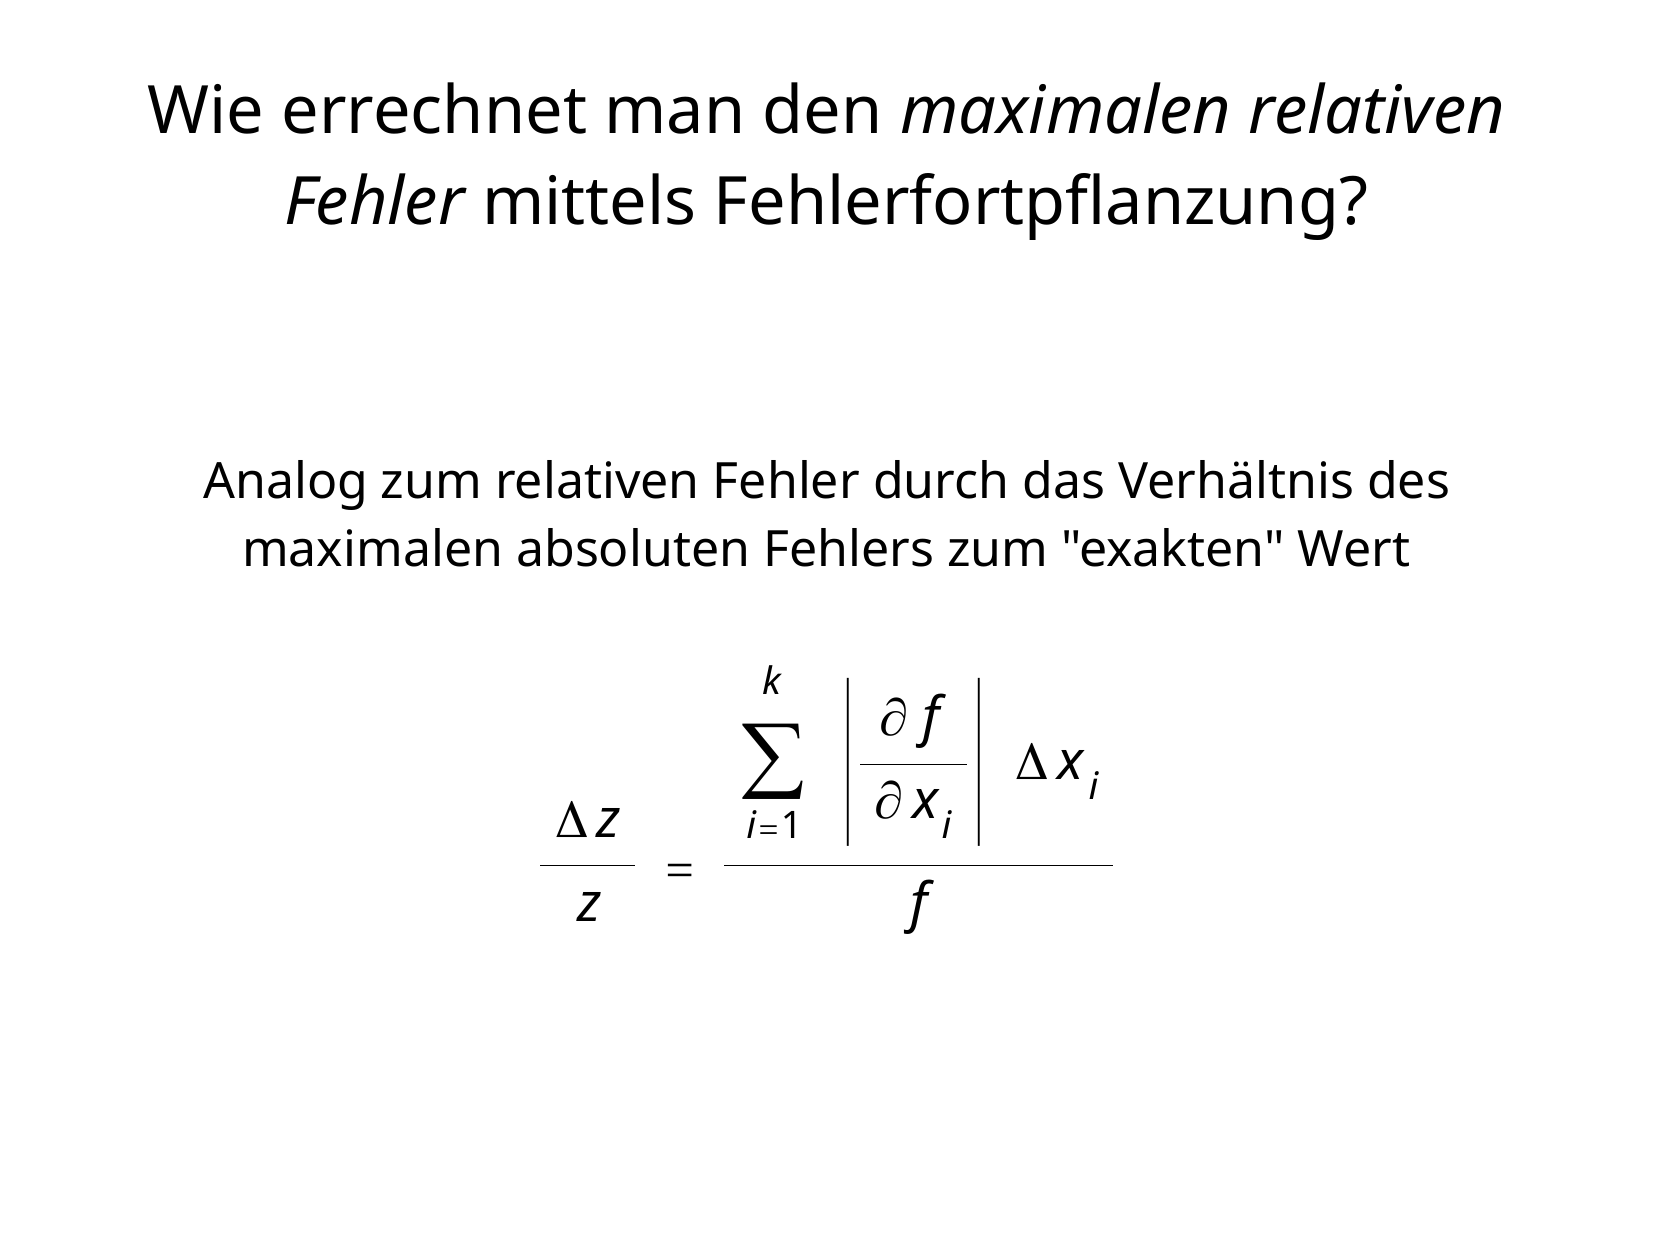

# Wie errechnet man den maximalen relativen Fehler mittels Fehlerfortpflanzung?
Analog zum relativen Fehler durch das Verhältnis des maximalen absoluten Fehlers zum "exakten" Wert